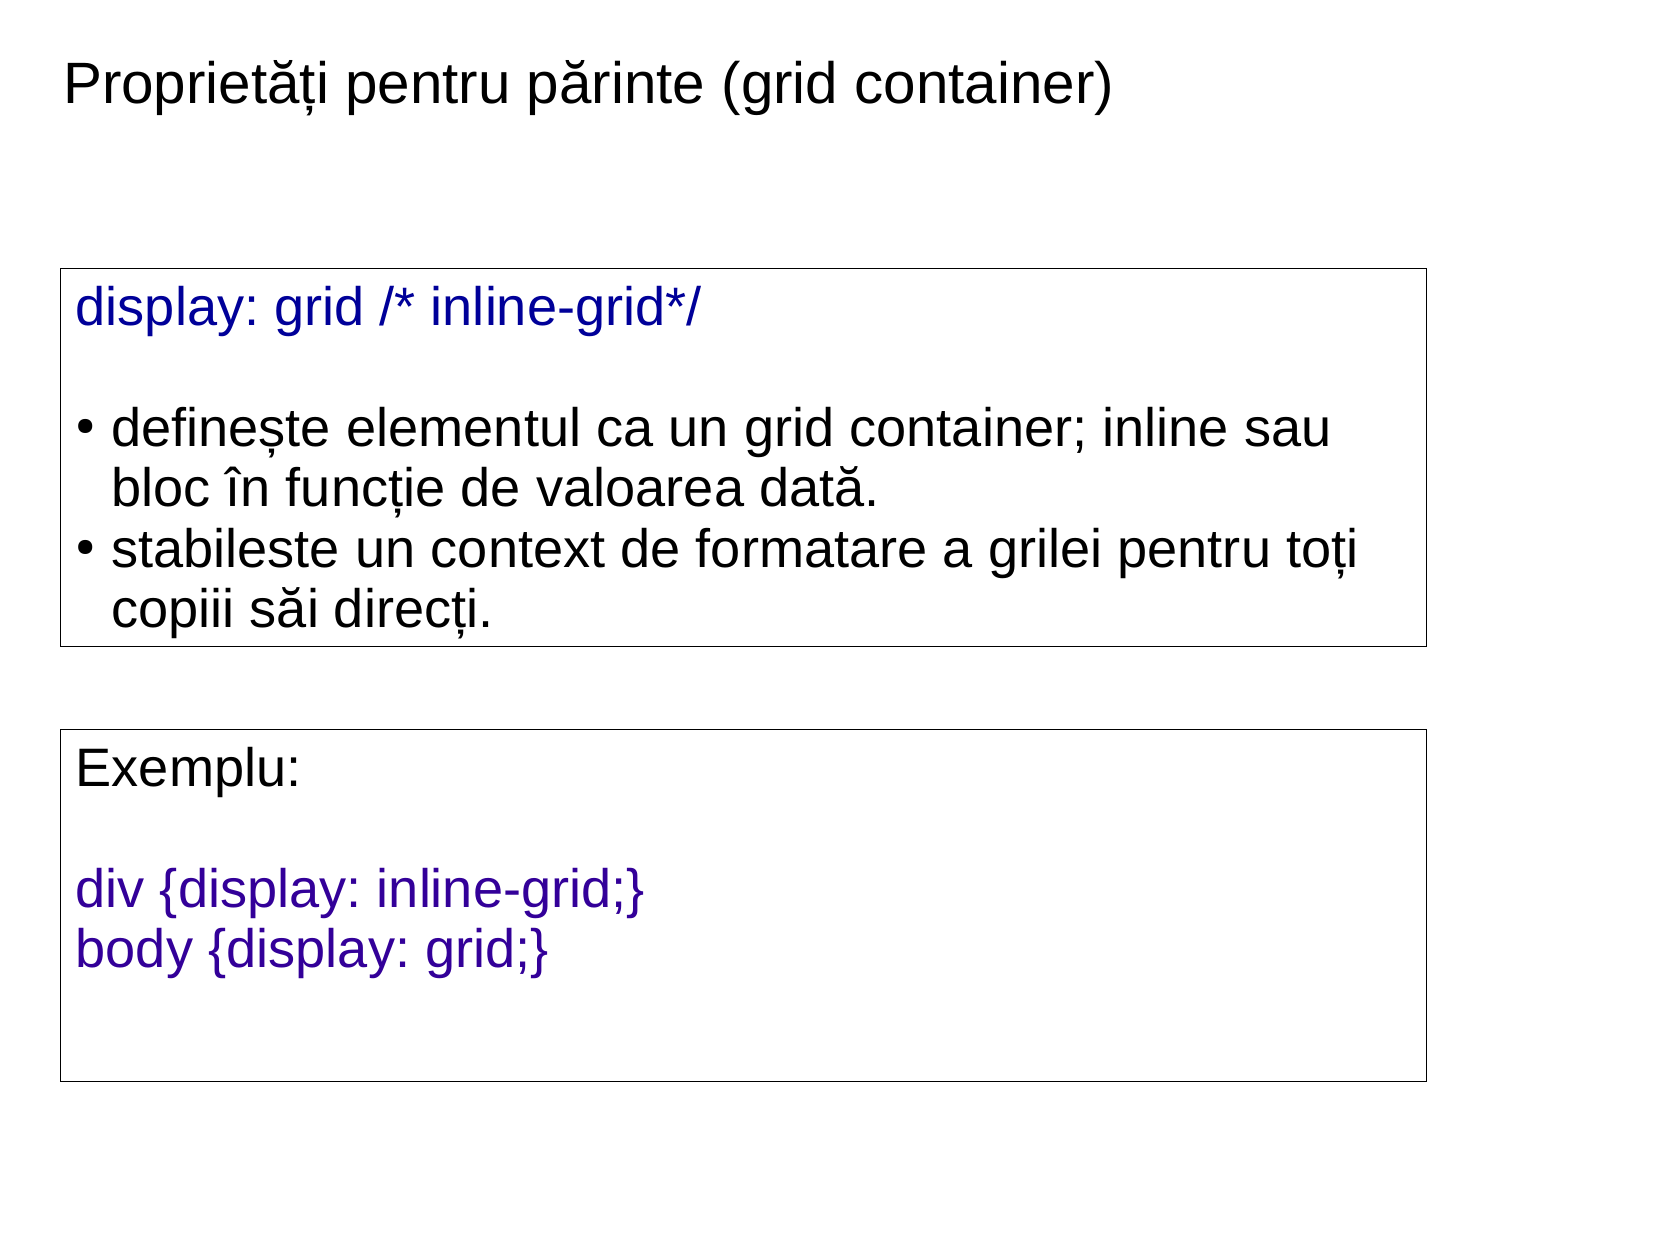

Proprietăți pentru părinte (grid container)
display: grid /* inline-grid*/
definește elementul ca un grid container; inline sau bloc în funcție de valoarea dată.
stabileste un context de formatare a grilei pentru toți copiii săi direcți.
Exemplu:
div {display: inline-grid;}
body {display: grid;}